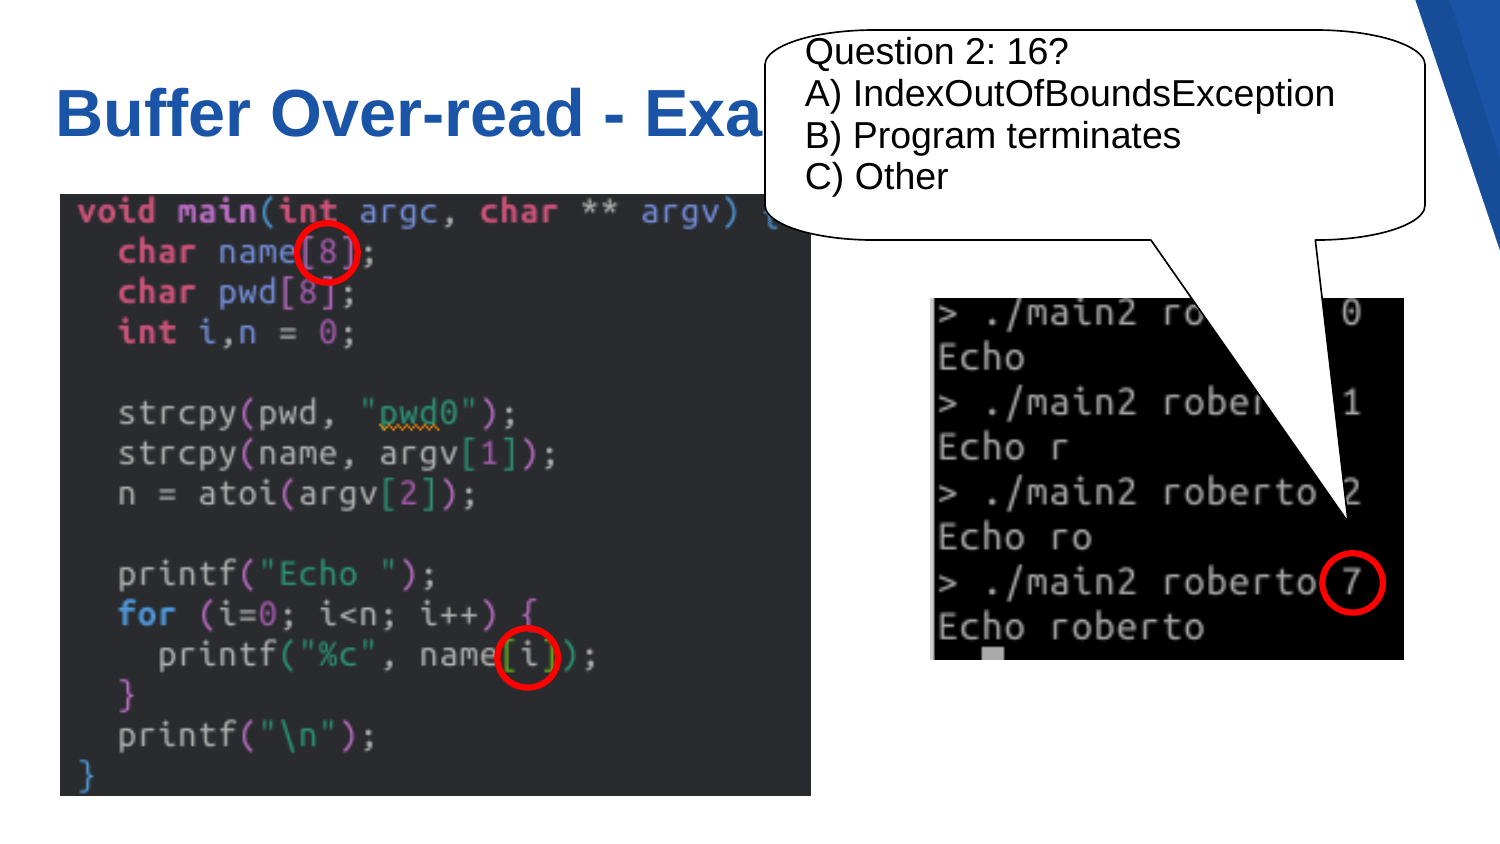

Question 2: 16?
A) IndexOutOfBoundsException
B) Program terminates
C) Other
# Buffer Over-read - Example